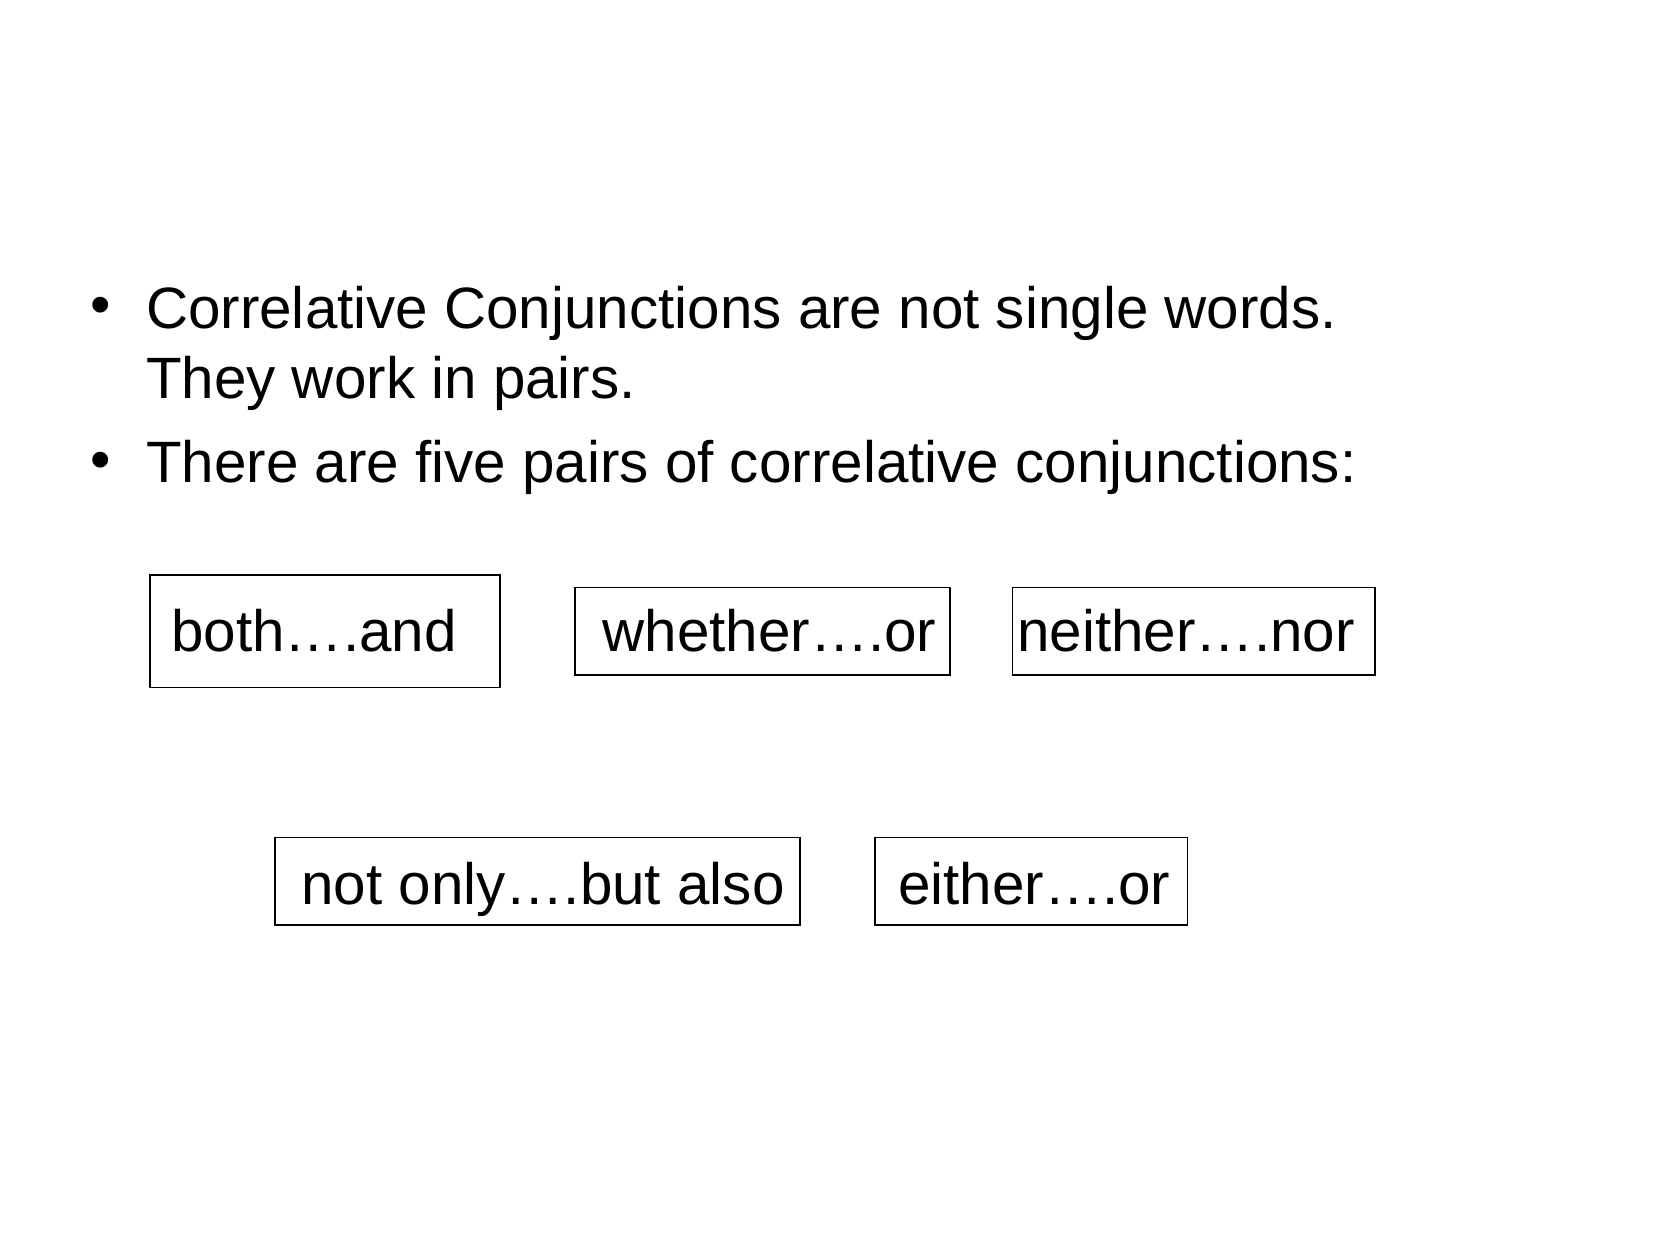

# Types of Conjunctions
Correlative Conjunctions are not single words. They work in pairs.
There are five pairs of correlative conjunctions:
 both….and whether….or neither….nor
 not only….but also either….or